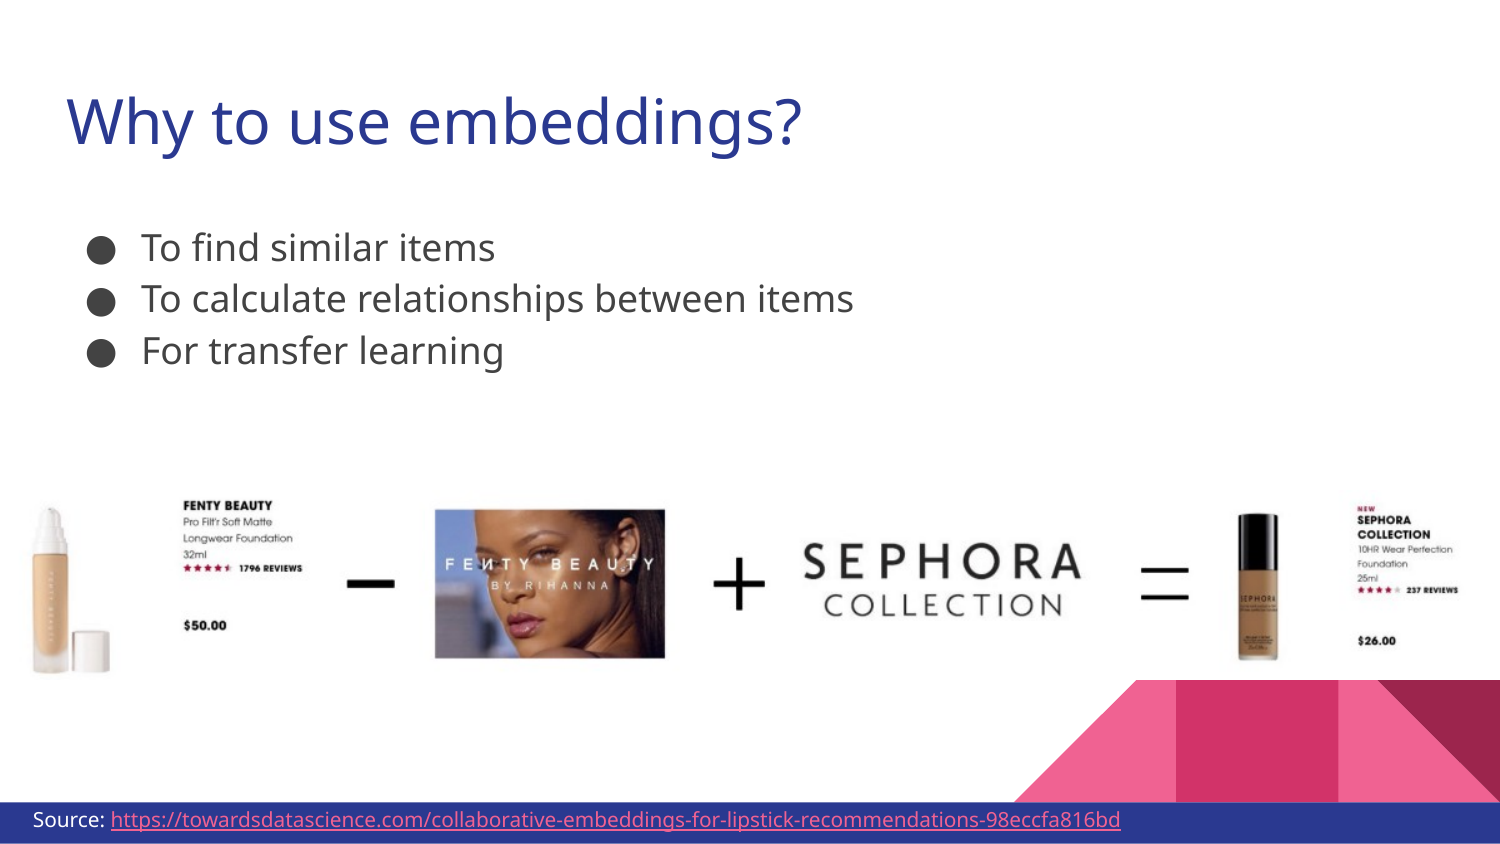

# Why to use embeddings?
To find similar items
To calculate relationships between items
For transfer learning
Source: https://towardsdatascience.com/collaborative-embeddings-for-lipstick-recommendations-98eccfa816bd